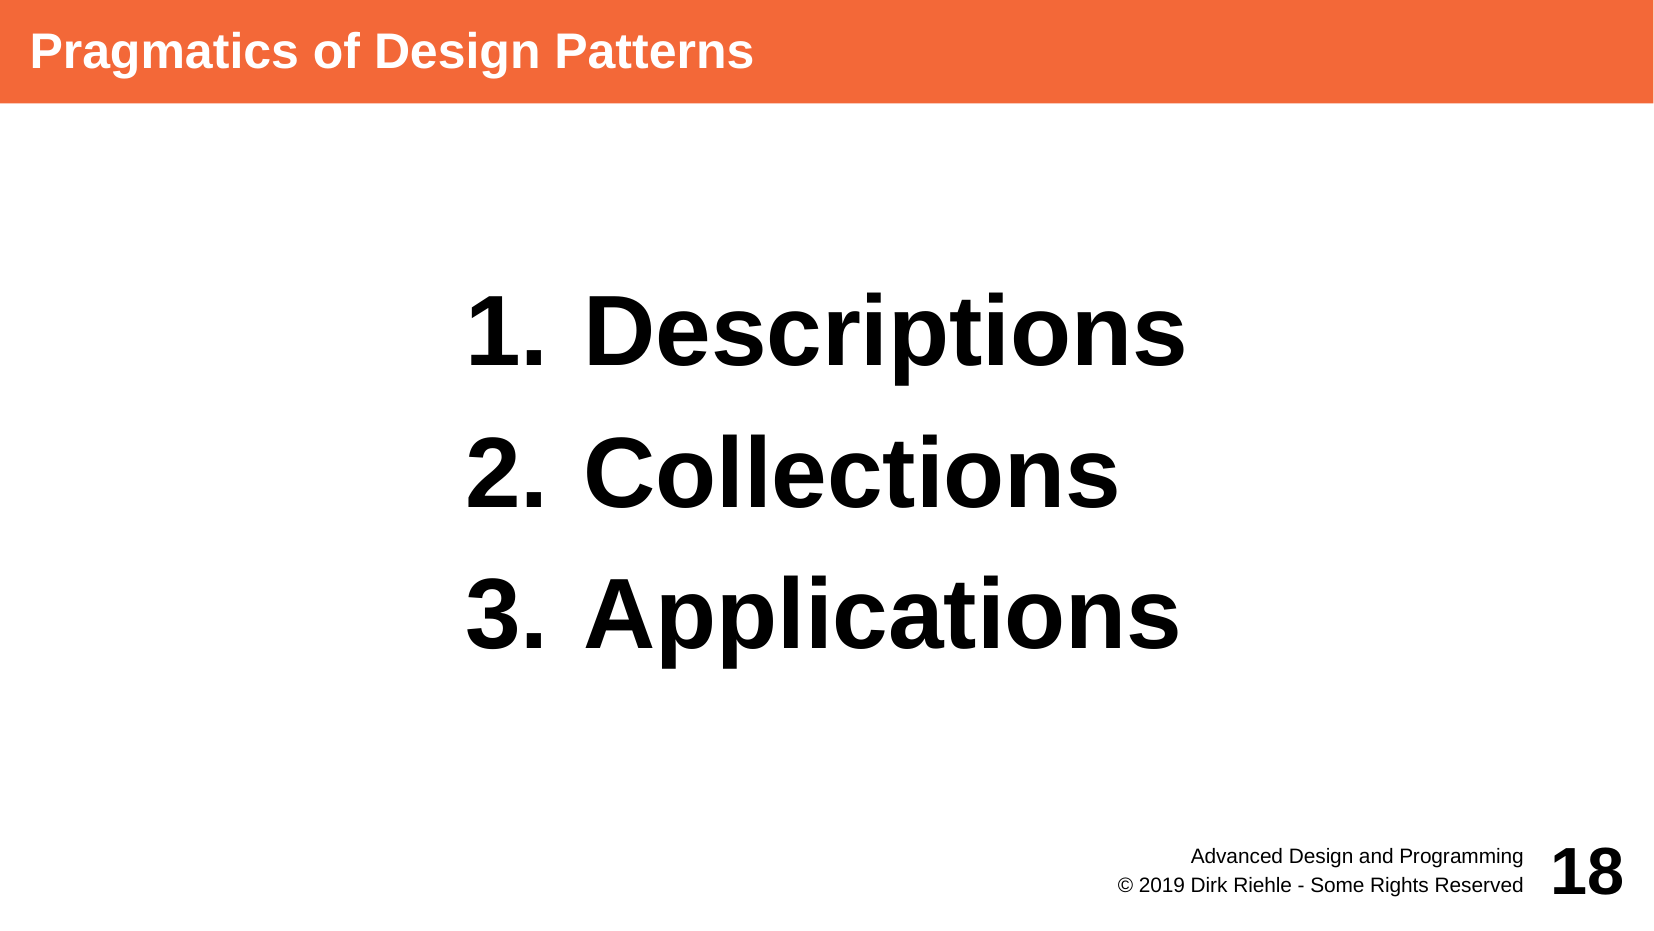

# Pragmatics of Design Patterns
Descriptions
Collections
Applications
Advanced Design and Programming
18
© 2019 Dirk Riehle - Some Rights Reserved